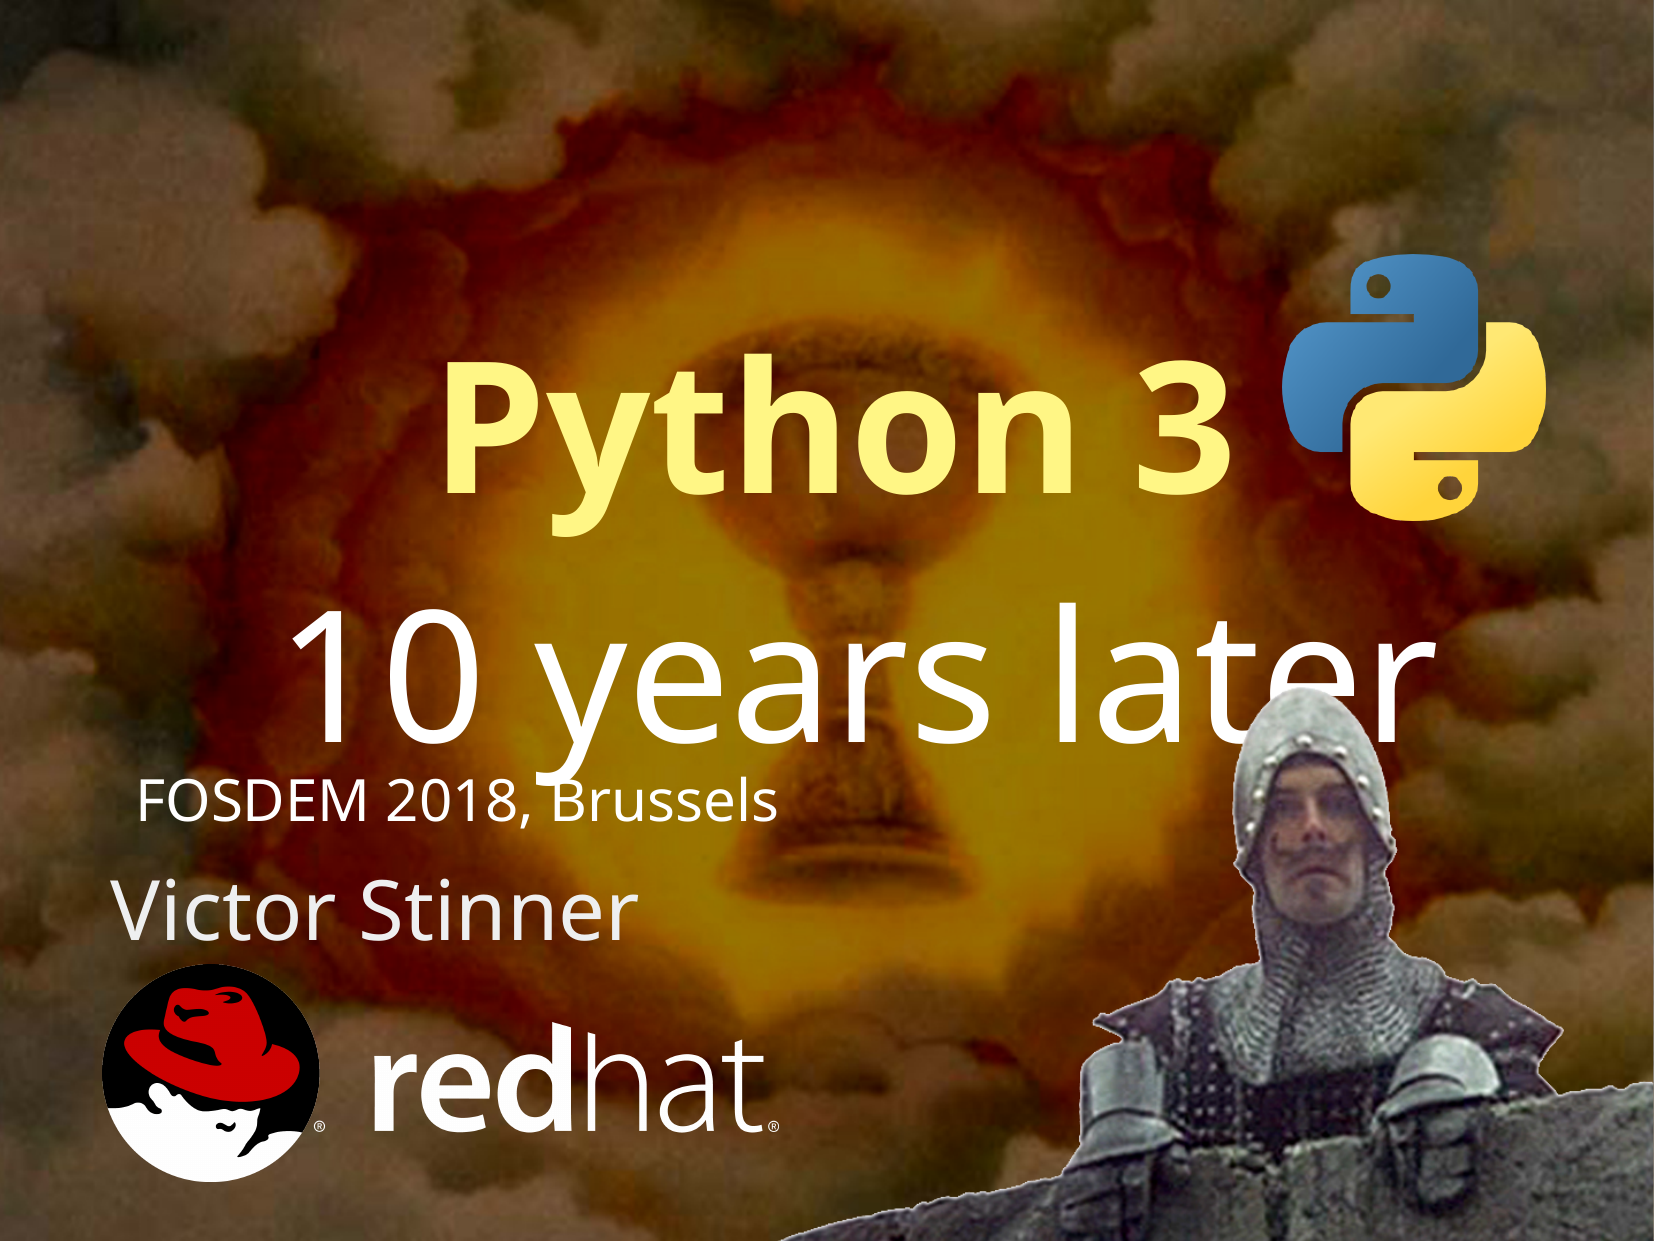

Python 3
10 years later
# FOSDEM 2018, Brussels
Victor Stinner
vstinner@redhat.com